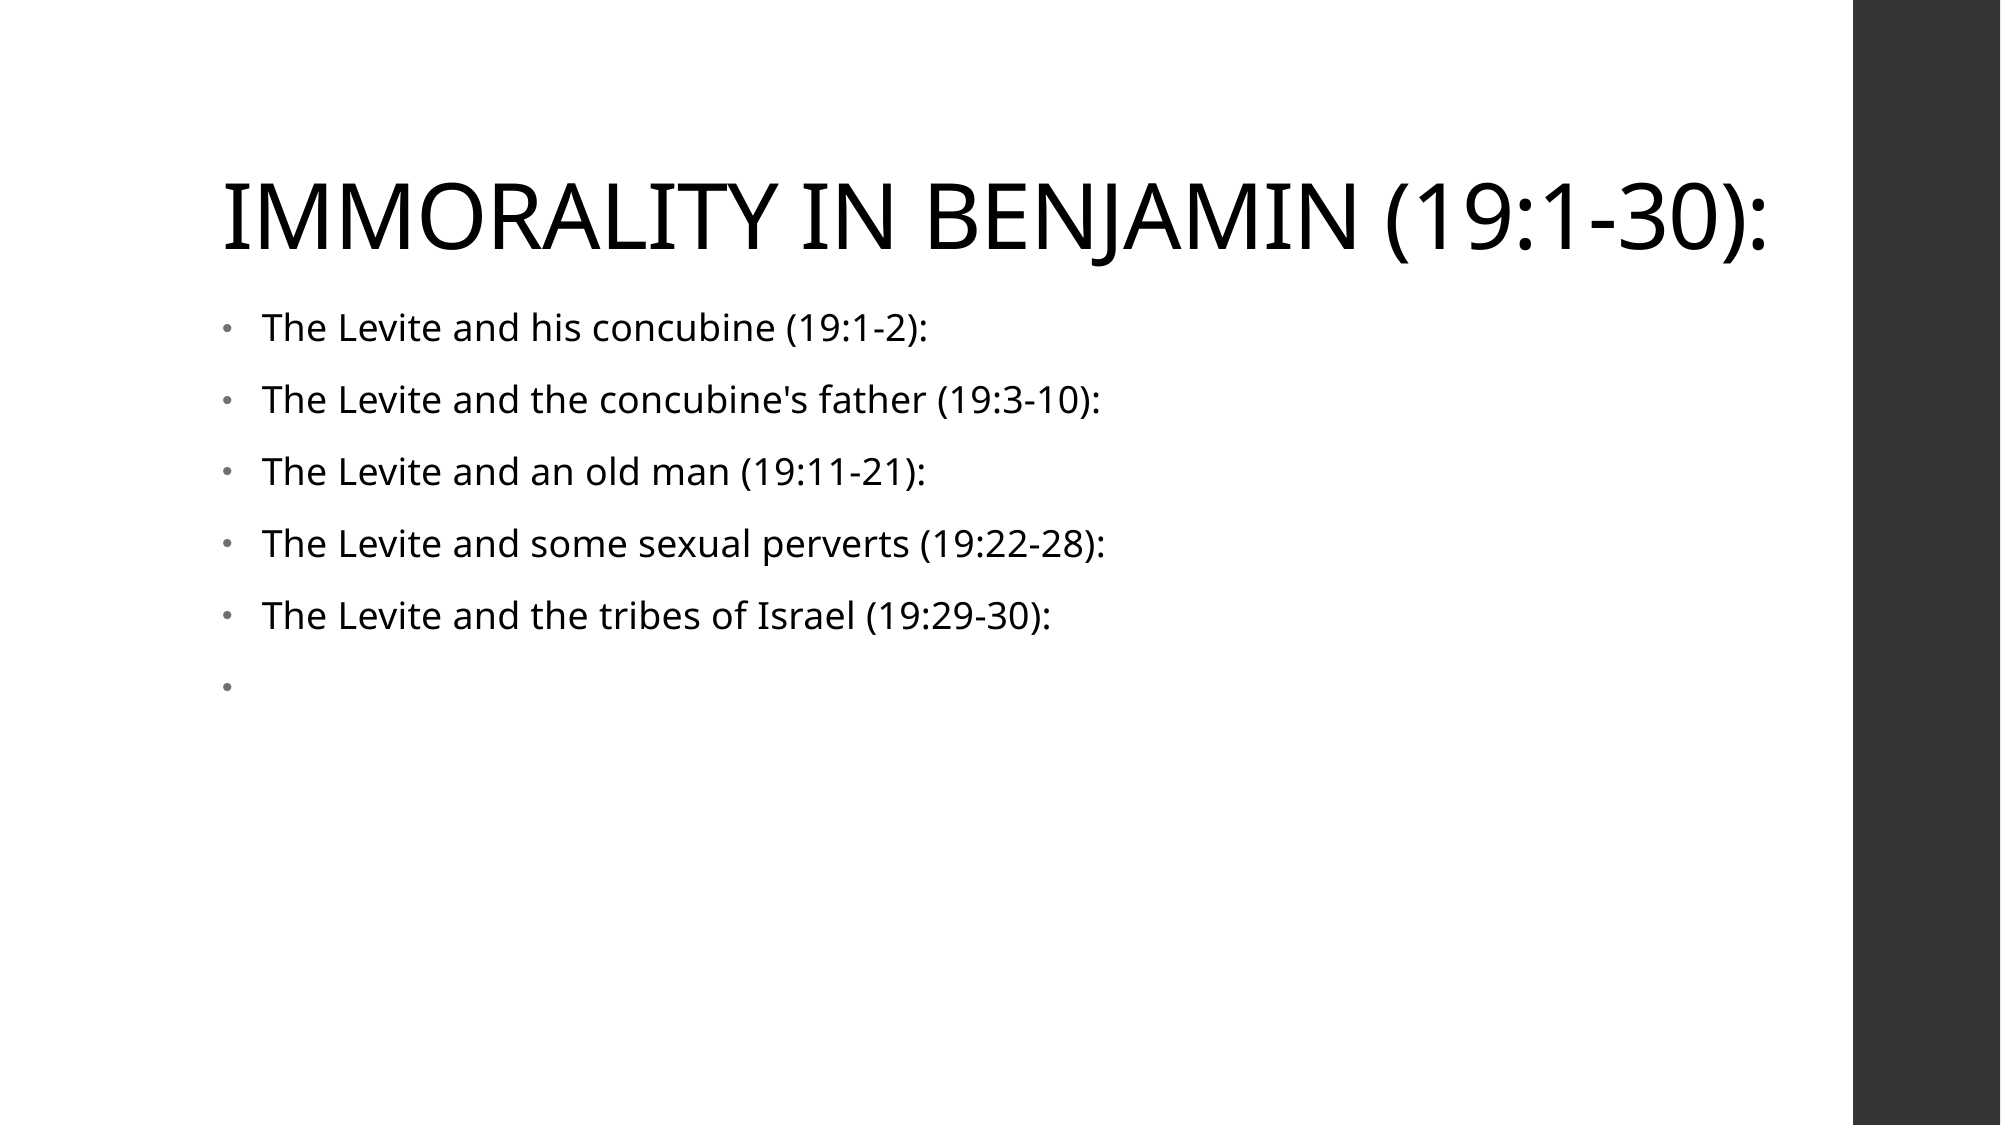

# IMMORALITY IN BENJAMIN (19:1-30):
 The Levite and his concubine (19:1-2):
 The Levite and the concubine's father (19:3-10):
 The Levite and an old man (19:11-21):
 The Levite and some sexual perverts (19:22-28):
 The Levite and the tribes of Israel (19:29-30):